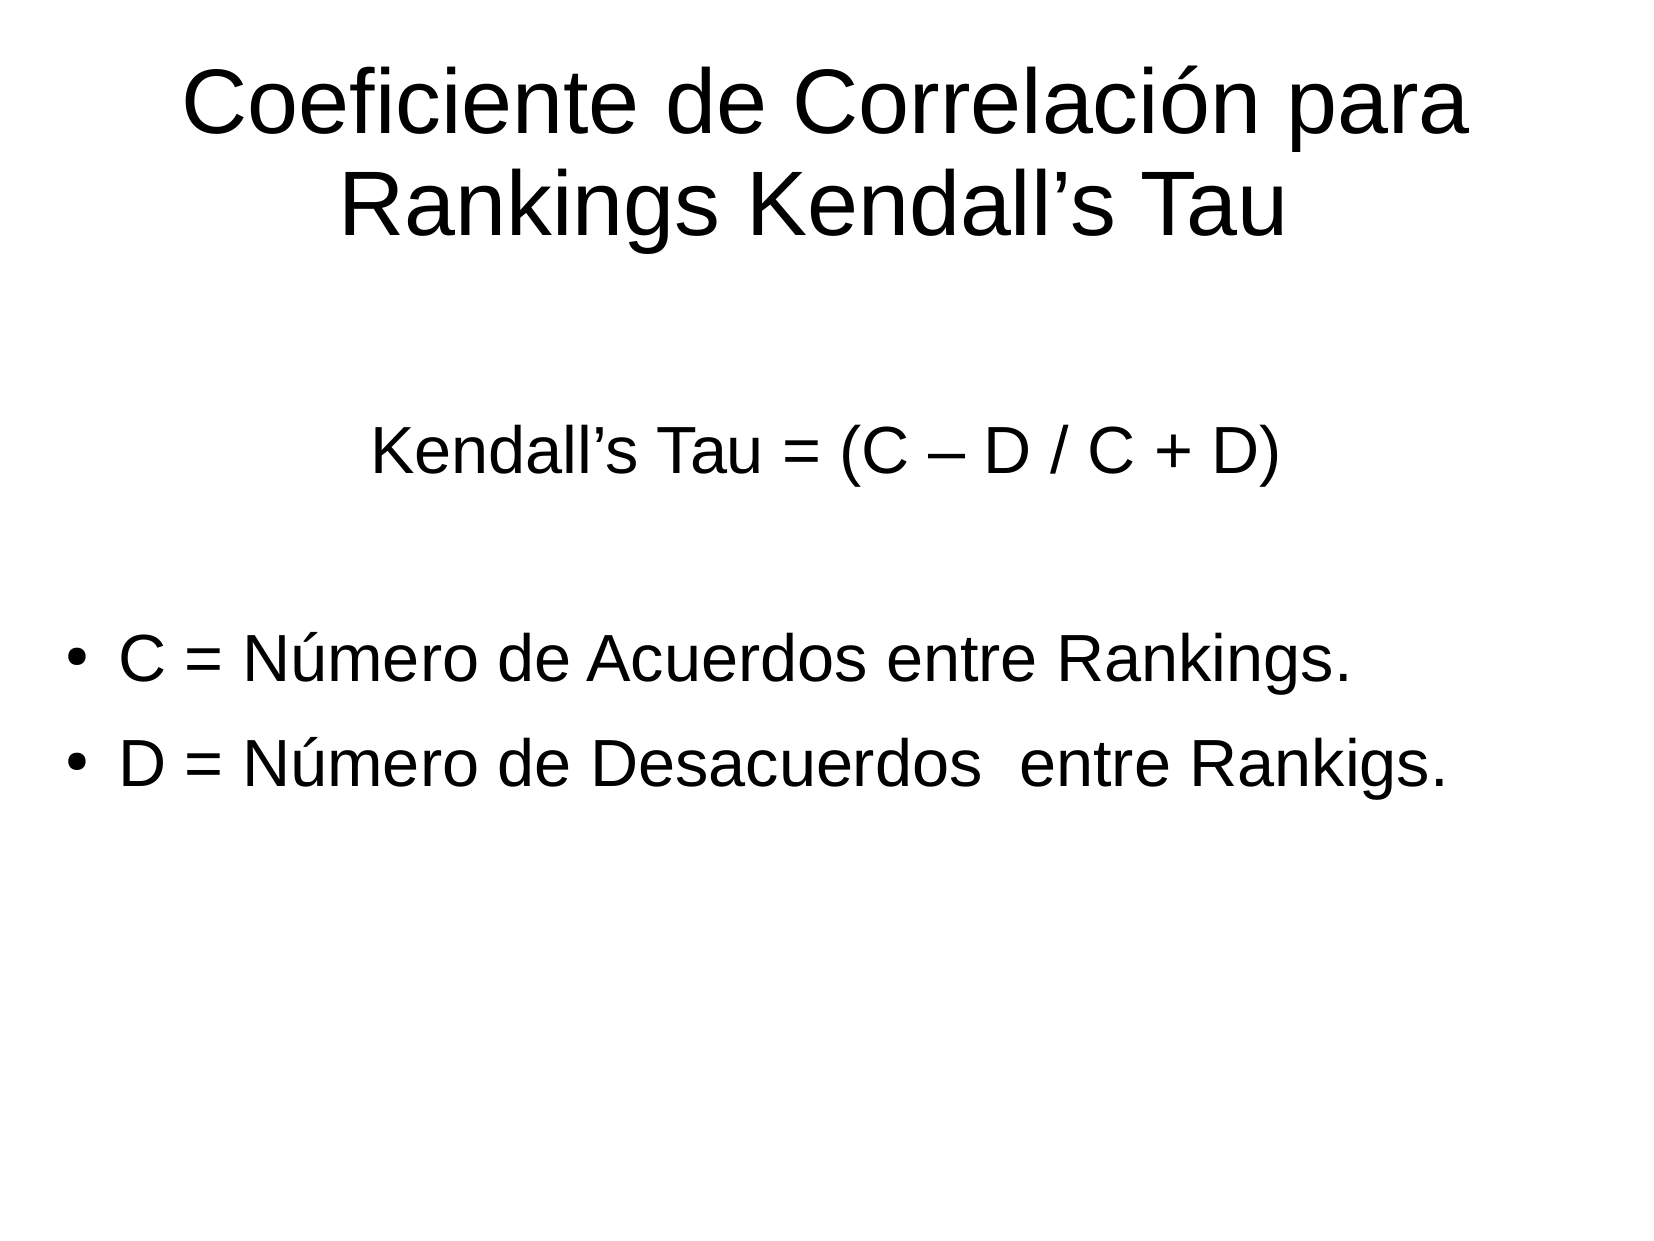

# Coeficiente de Correlación para Rankings Kendall’s Tau
Kendall’s Tau = (C – D / C + D)
C = Número de Acuerdos entre Rankings.
D = Número de Desacuerdos entre Rankigs.